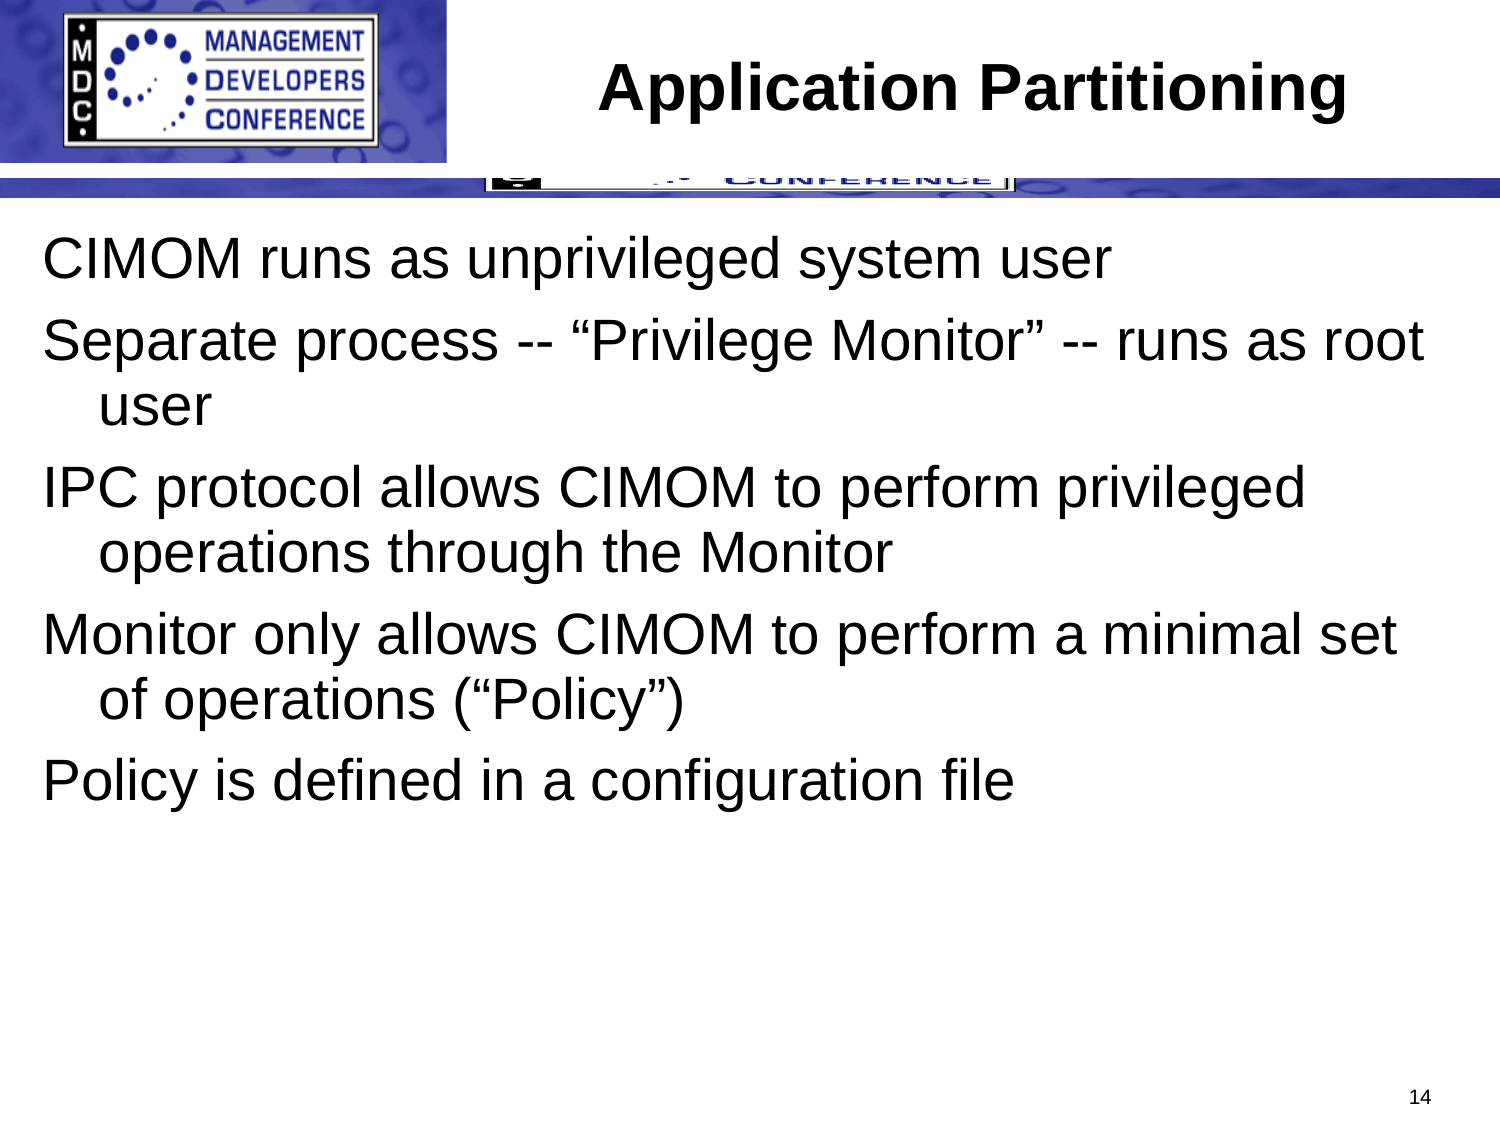

# Application Partitioning
CIMOM runs as unprivileged system user
Separate process -- “Privilege Monitor” -- runs as root user
IPC protocol allows CIMOM to perform privileged operations through the Monitor
Monitor only allows CIMOM to perform a minimal set of operations (“Policy”)
Policy is defined in a configuration file
14